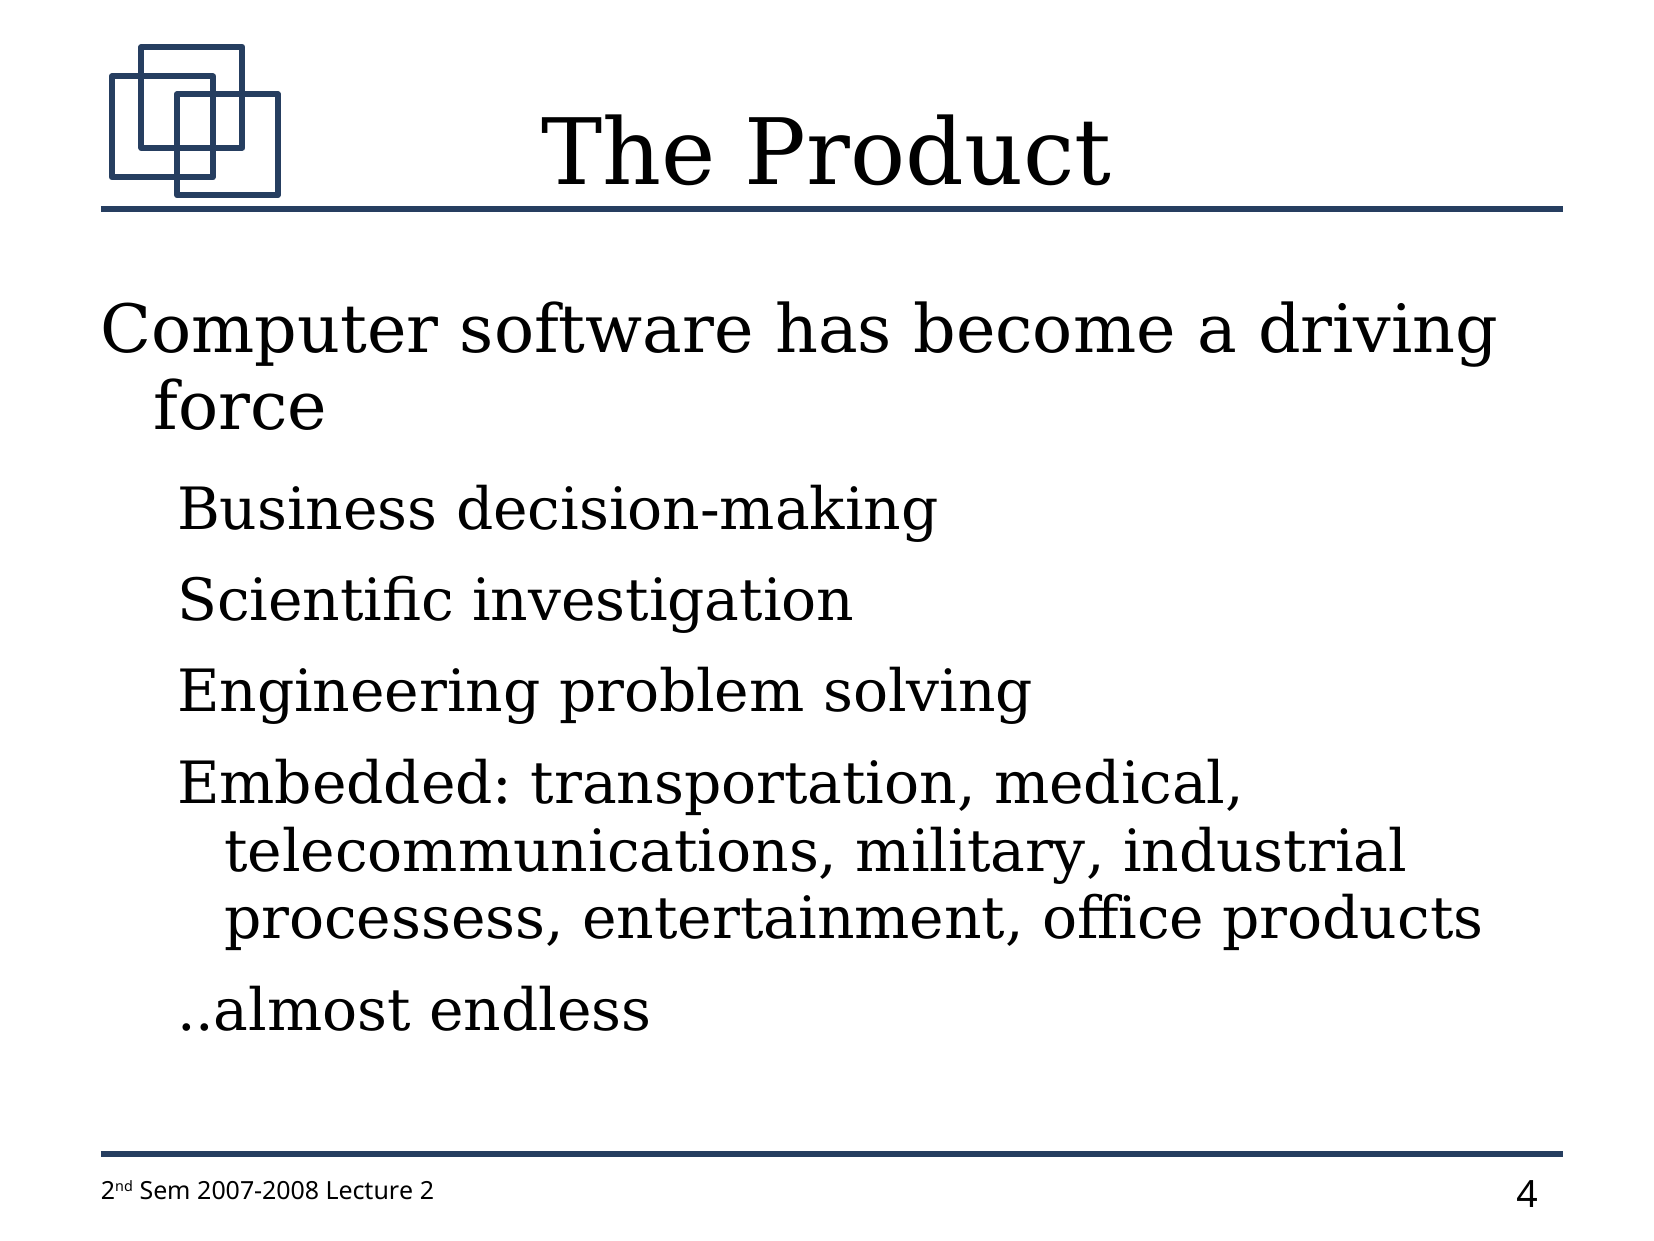

# The Product
Computer software has become a driving force
Business decision-making
Scientific investigation
Engineering problem solving
Embedded: transportation, medical, telecommunications, military, industrial processess, entertainment, office products
..almost endless